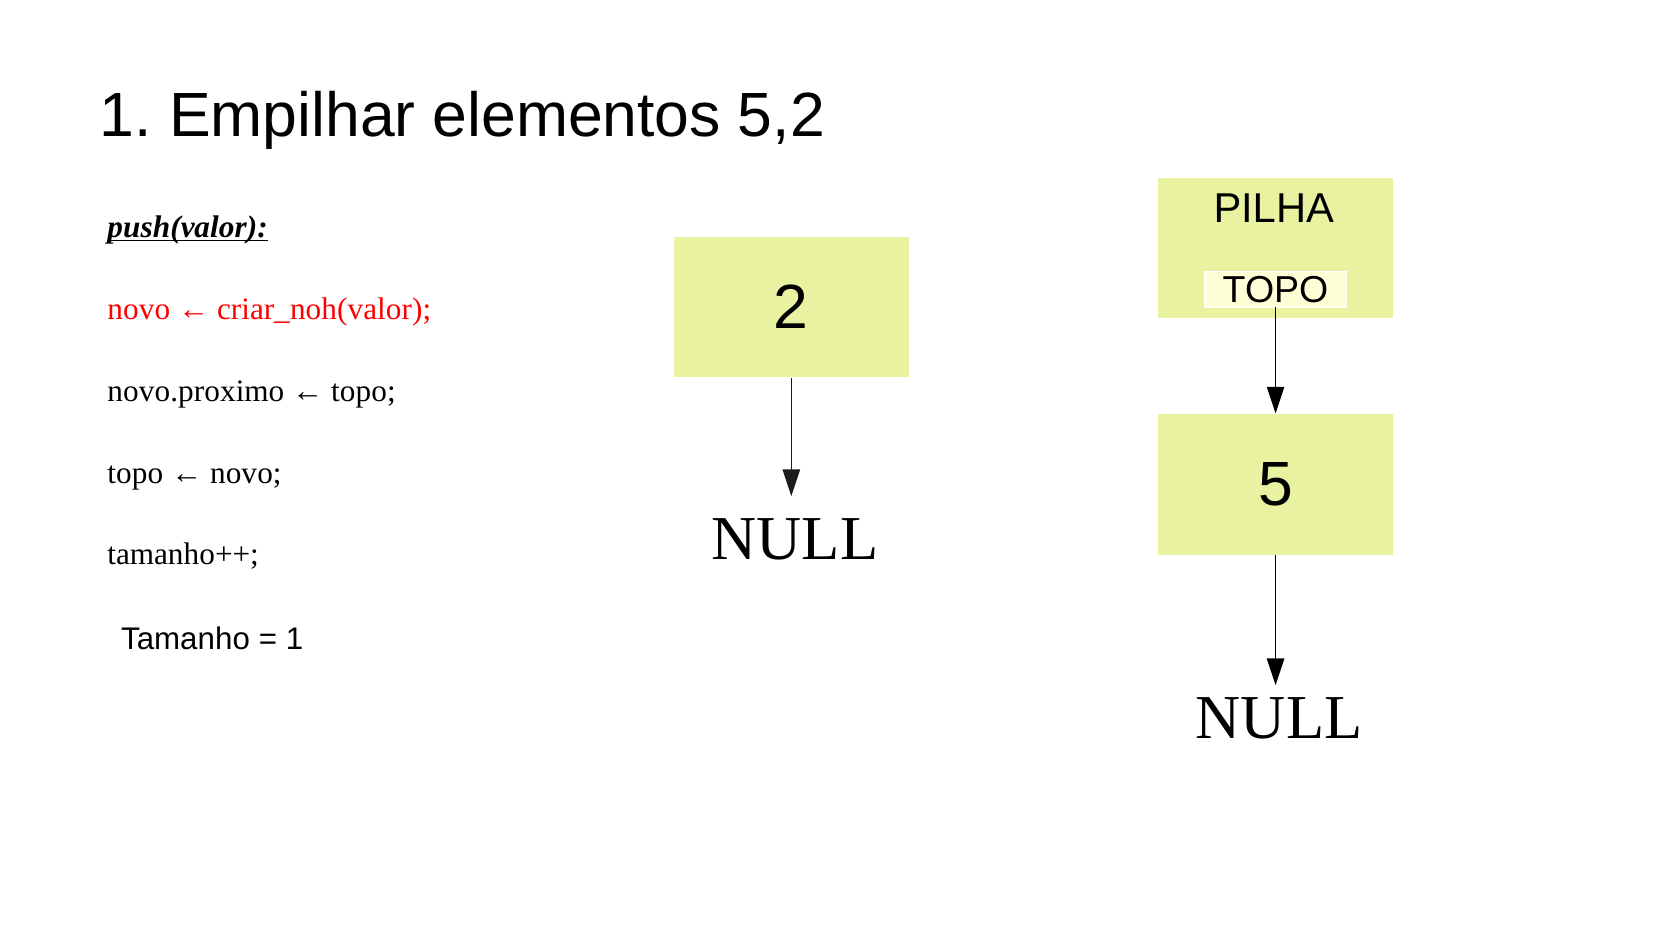

# 1. Empilhar elementos 5,2
PILHA
push(valor):
novo ← criar_noh(valor);
novo.proximo ← topo;
topo ← novo;
tamanho++;
2
TOPO
5
NULL
Tamanho = 1
NULL